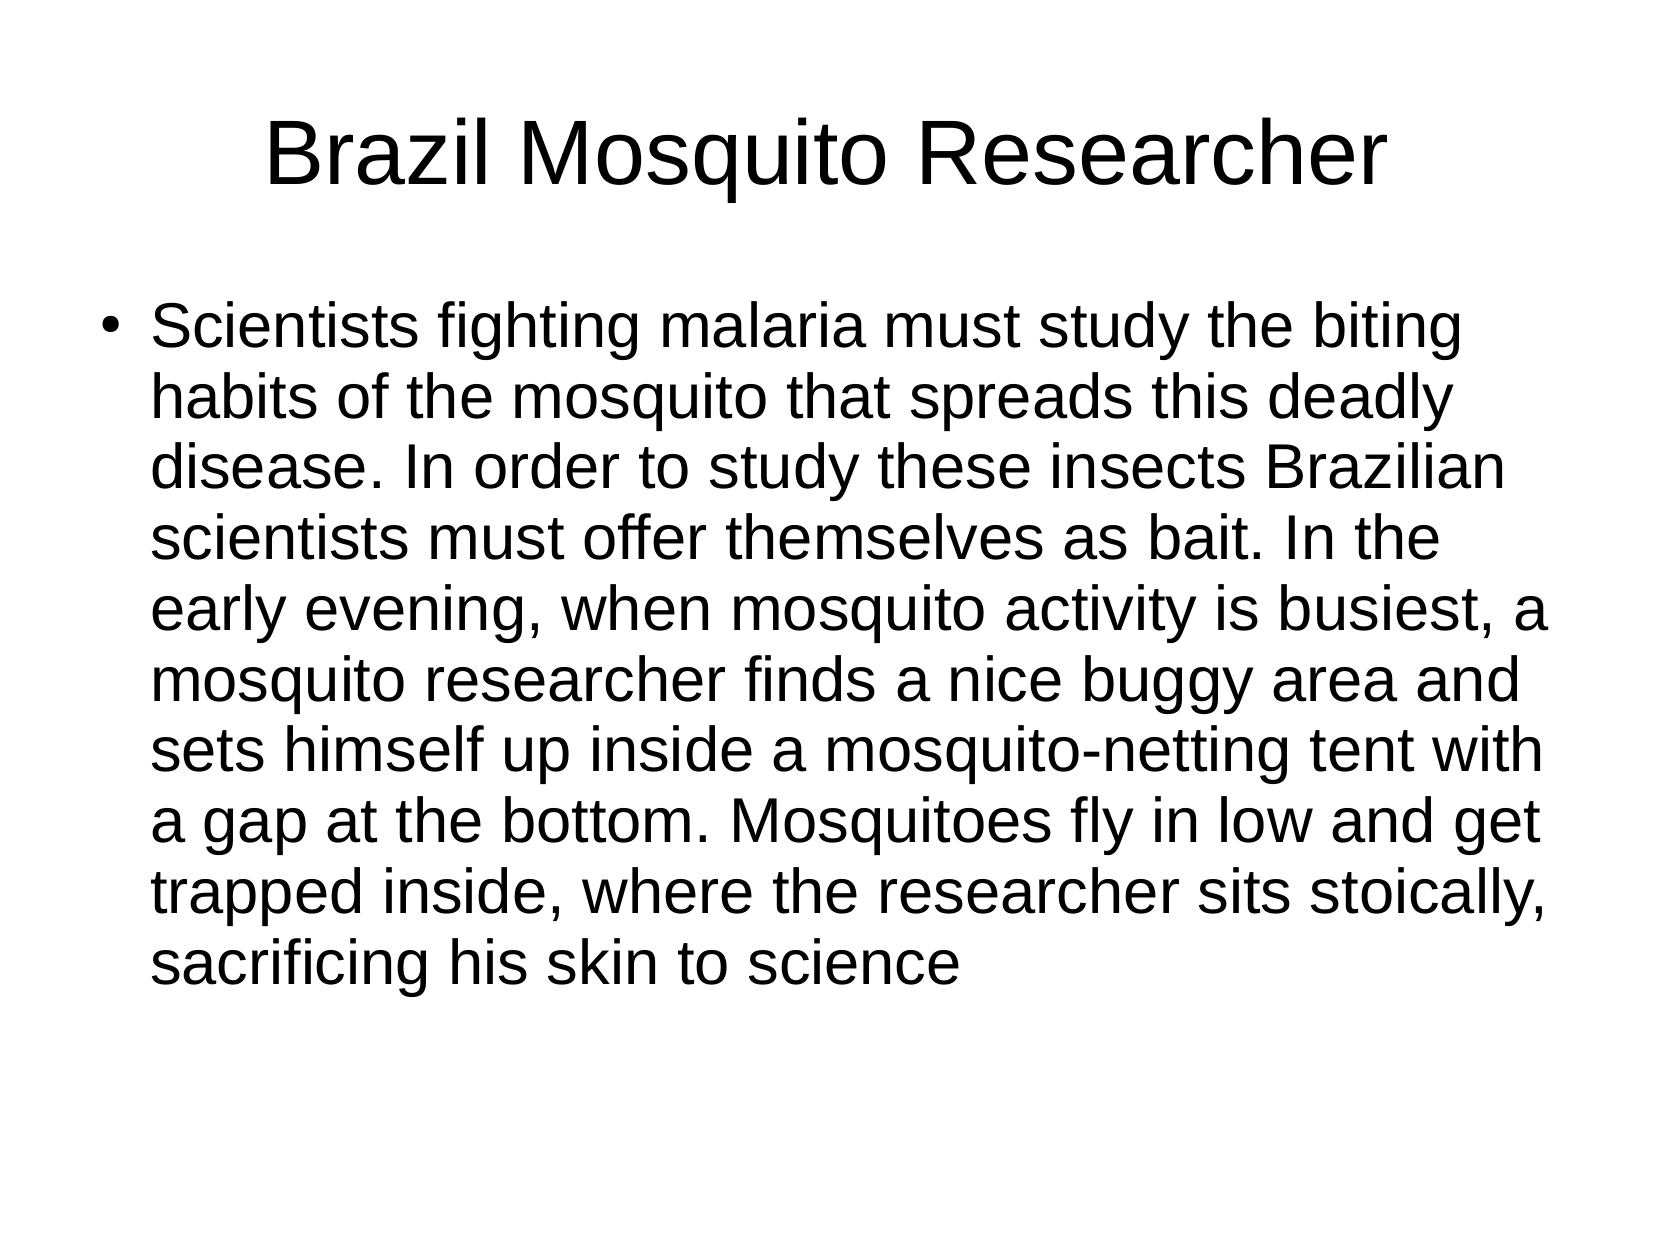

# Brazil Mosquito Researcher
Scientists fighting malaria must study the biting habits of the mosquito that spreads this deadly disease. In order to study these insects Brazilian scientists must offer themselves as bait. In the early evening, when mosquito activity is busiest, a mosquito researcher finds a nice buggy area and sets himself up inside a mosquito-netting tent with a gap at the bottom. Mosquitoes fly in low and get trapped inside, where the researcher sits stoically, sacrificing his skin to science